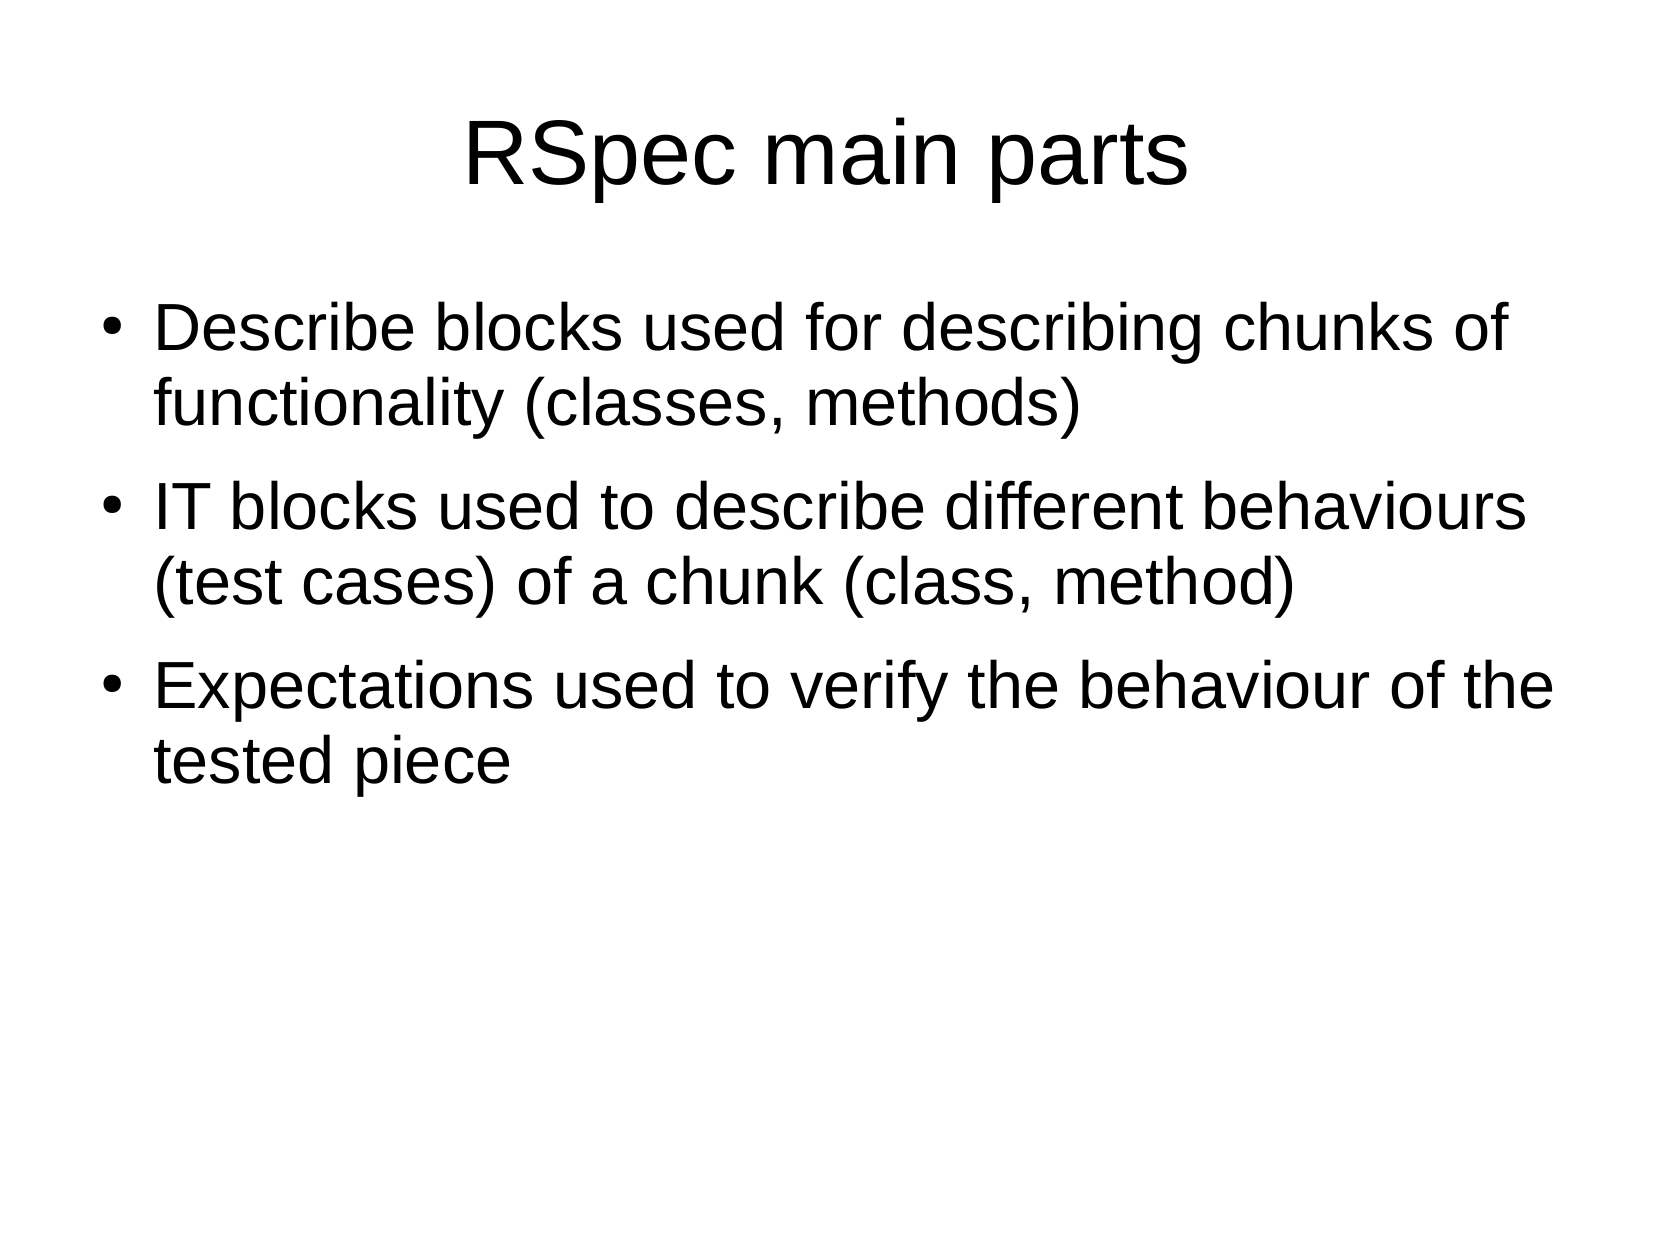

# RSpec main parts
Describe blocks used for describing chunks of functionality (classes, methods)
IT blocks used to describe different behaviours (test cases) of a chunk (class, method)
Expectations used to verify the behaviour of the tested piece